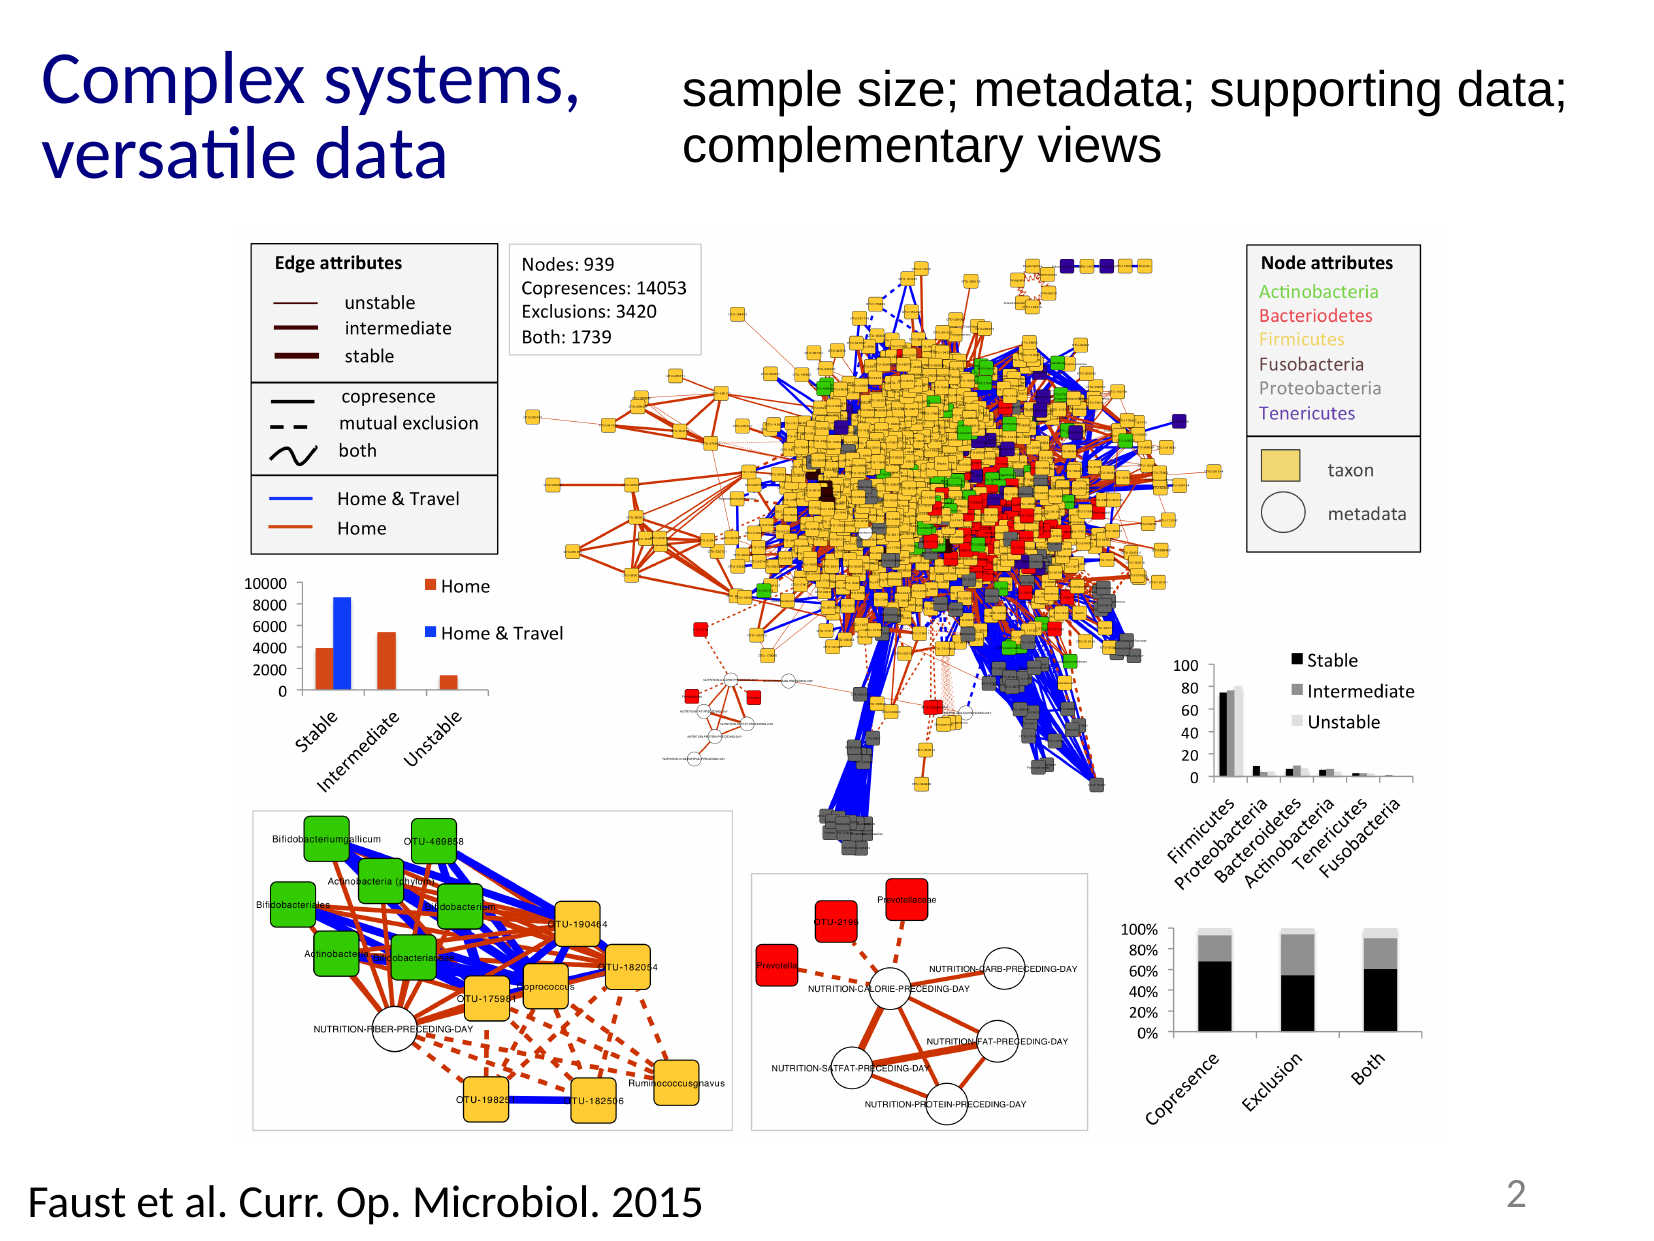

Complex systems,
versatile data
sample size; metadata; supporting data; complementary views
Faust et al. Curr. Op. Microbiol. 2015